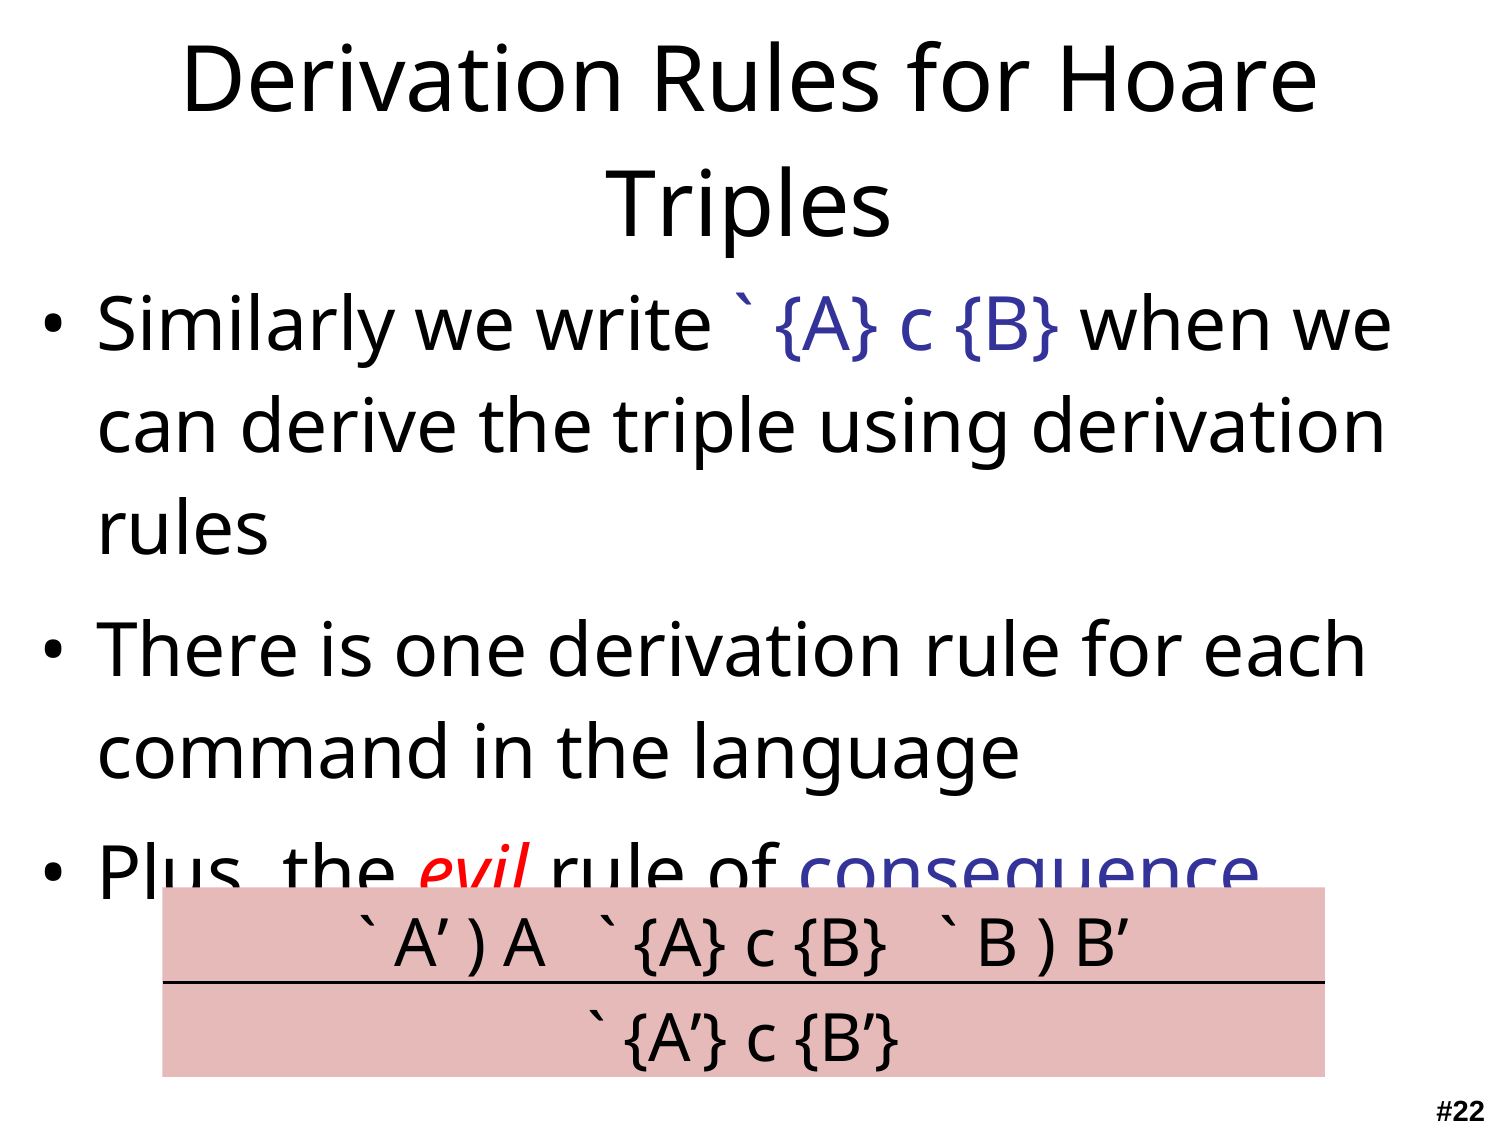

# Derivation Rules for Hoare Triples
Similarly we write ` {A} c {B} when we can derive the triple using derivation rules
There is one derivation rule for each command in the language
Plus, the evil rule of consequence
` A’ ) A ` {A} c {B} ` B ) B’
` {A’} c {B’}
22